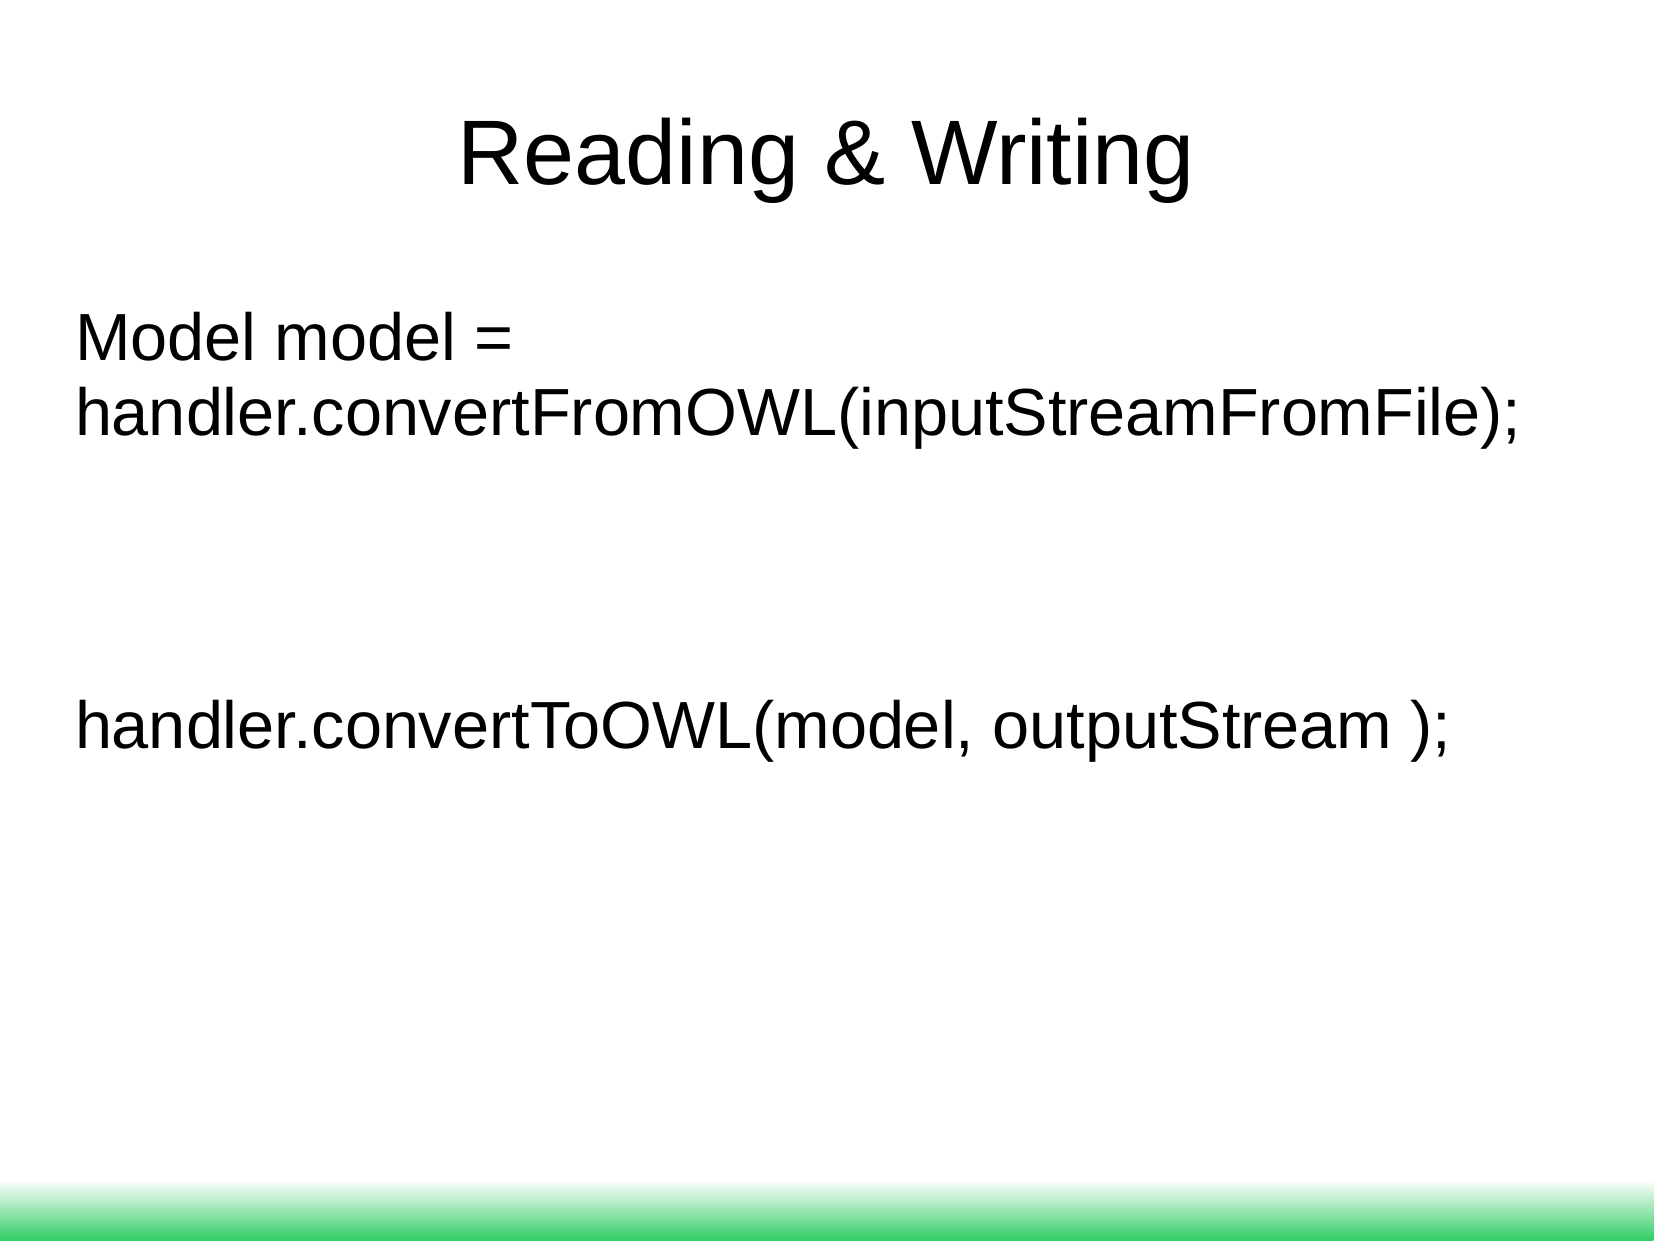

# Reading & Writing
Model model = handler.convertFromOWL(inputStreamFromFile);
handler.convertToOWL(model, outputStream );